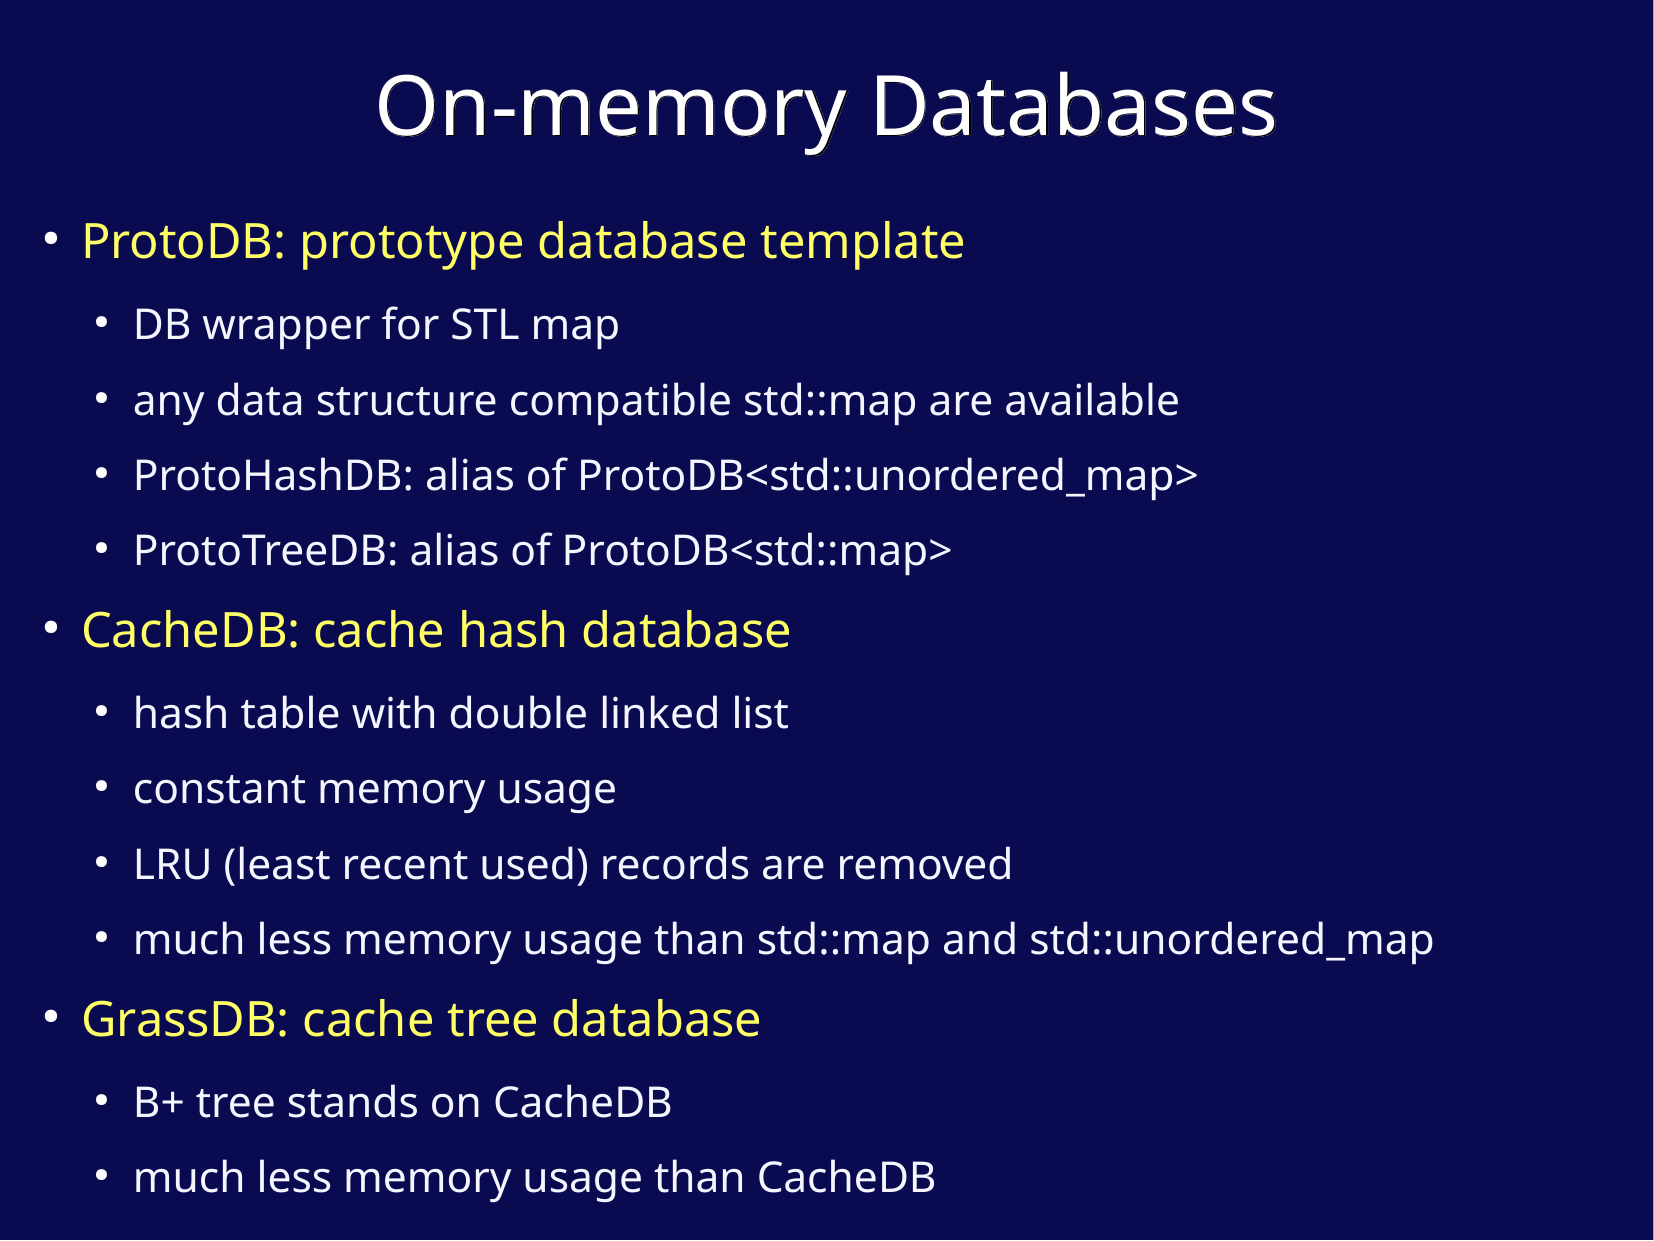

# On-memory Databases
ProtoDB: prototype database template
DB wrapper for STL map
any data structure compatible std::map are available
ProtoHashDB: alias of ProtoDB<std::unordered_map>
ProtoTreeDB: alias of ProtoDB<std::map>
CacheDB: cache hash database
hash table with double linked list
constant memory usage
LRU (least recent used) records are removed
much less memory usage than std::map and std::unordered_map
GrassDB: cache tree database
B+ tree stands on CacheDB
much less memory usage than CacheDB